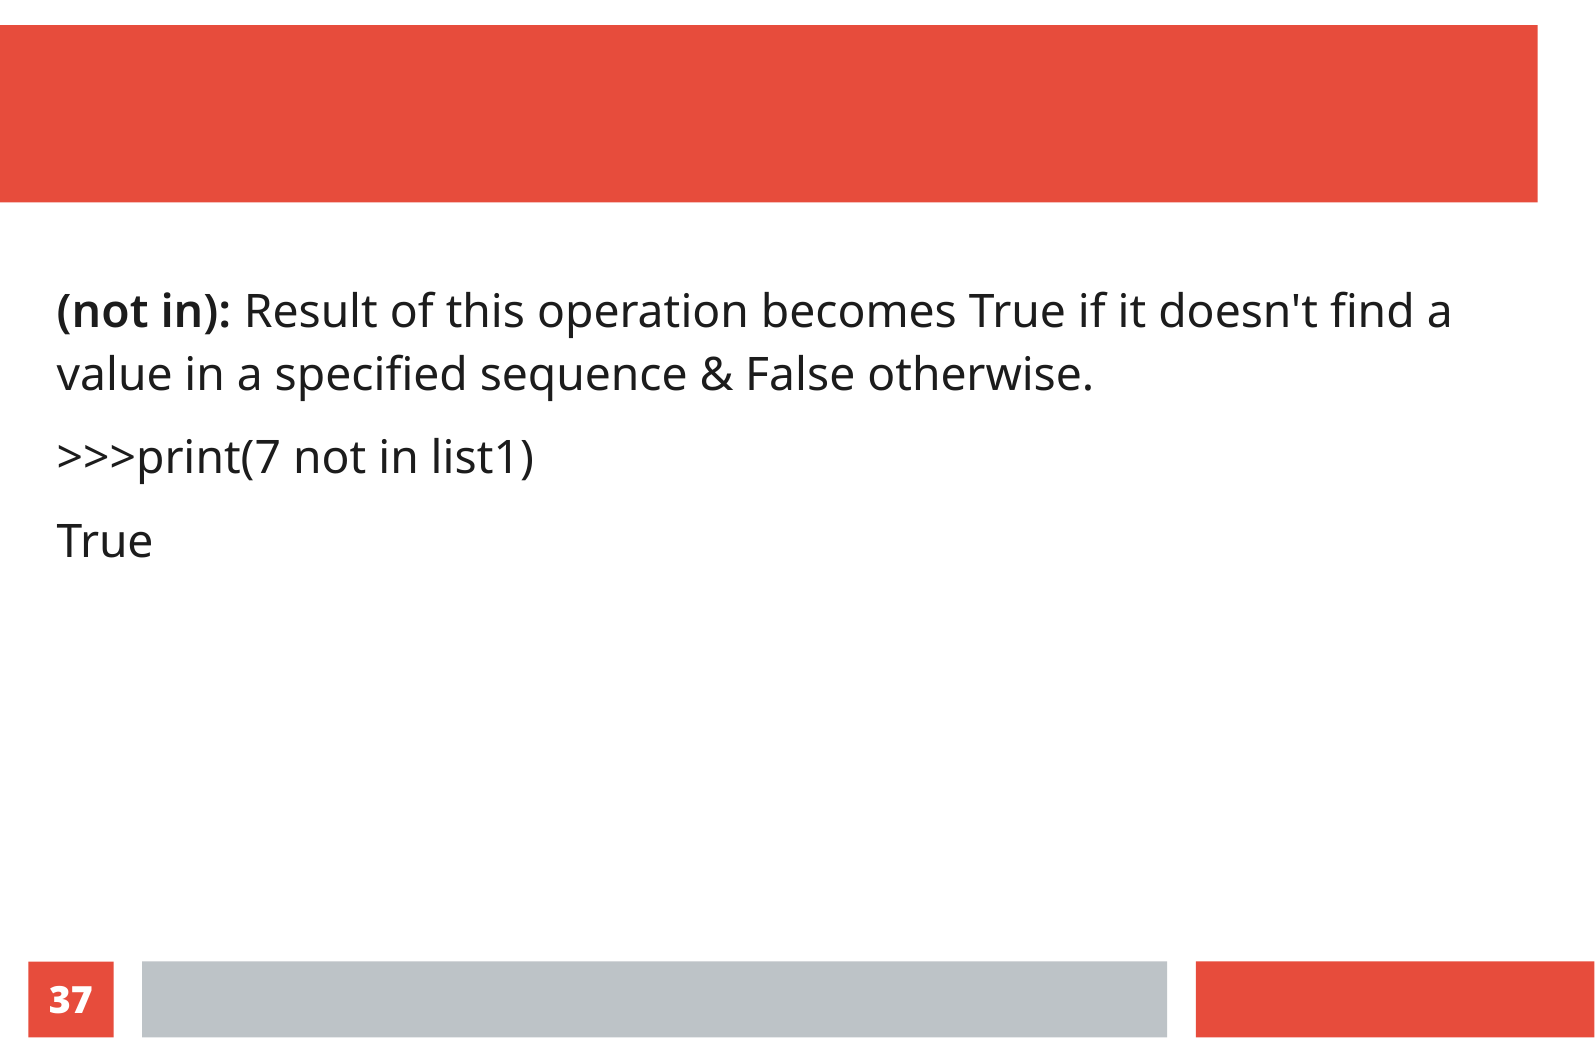

# (not in): Result of this operation becomes True if it doesn't find a value in a specified sequence & False otherwise.
>>>print(7 not in list1)
True
37